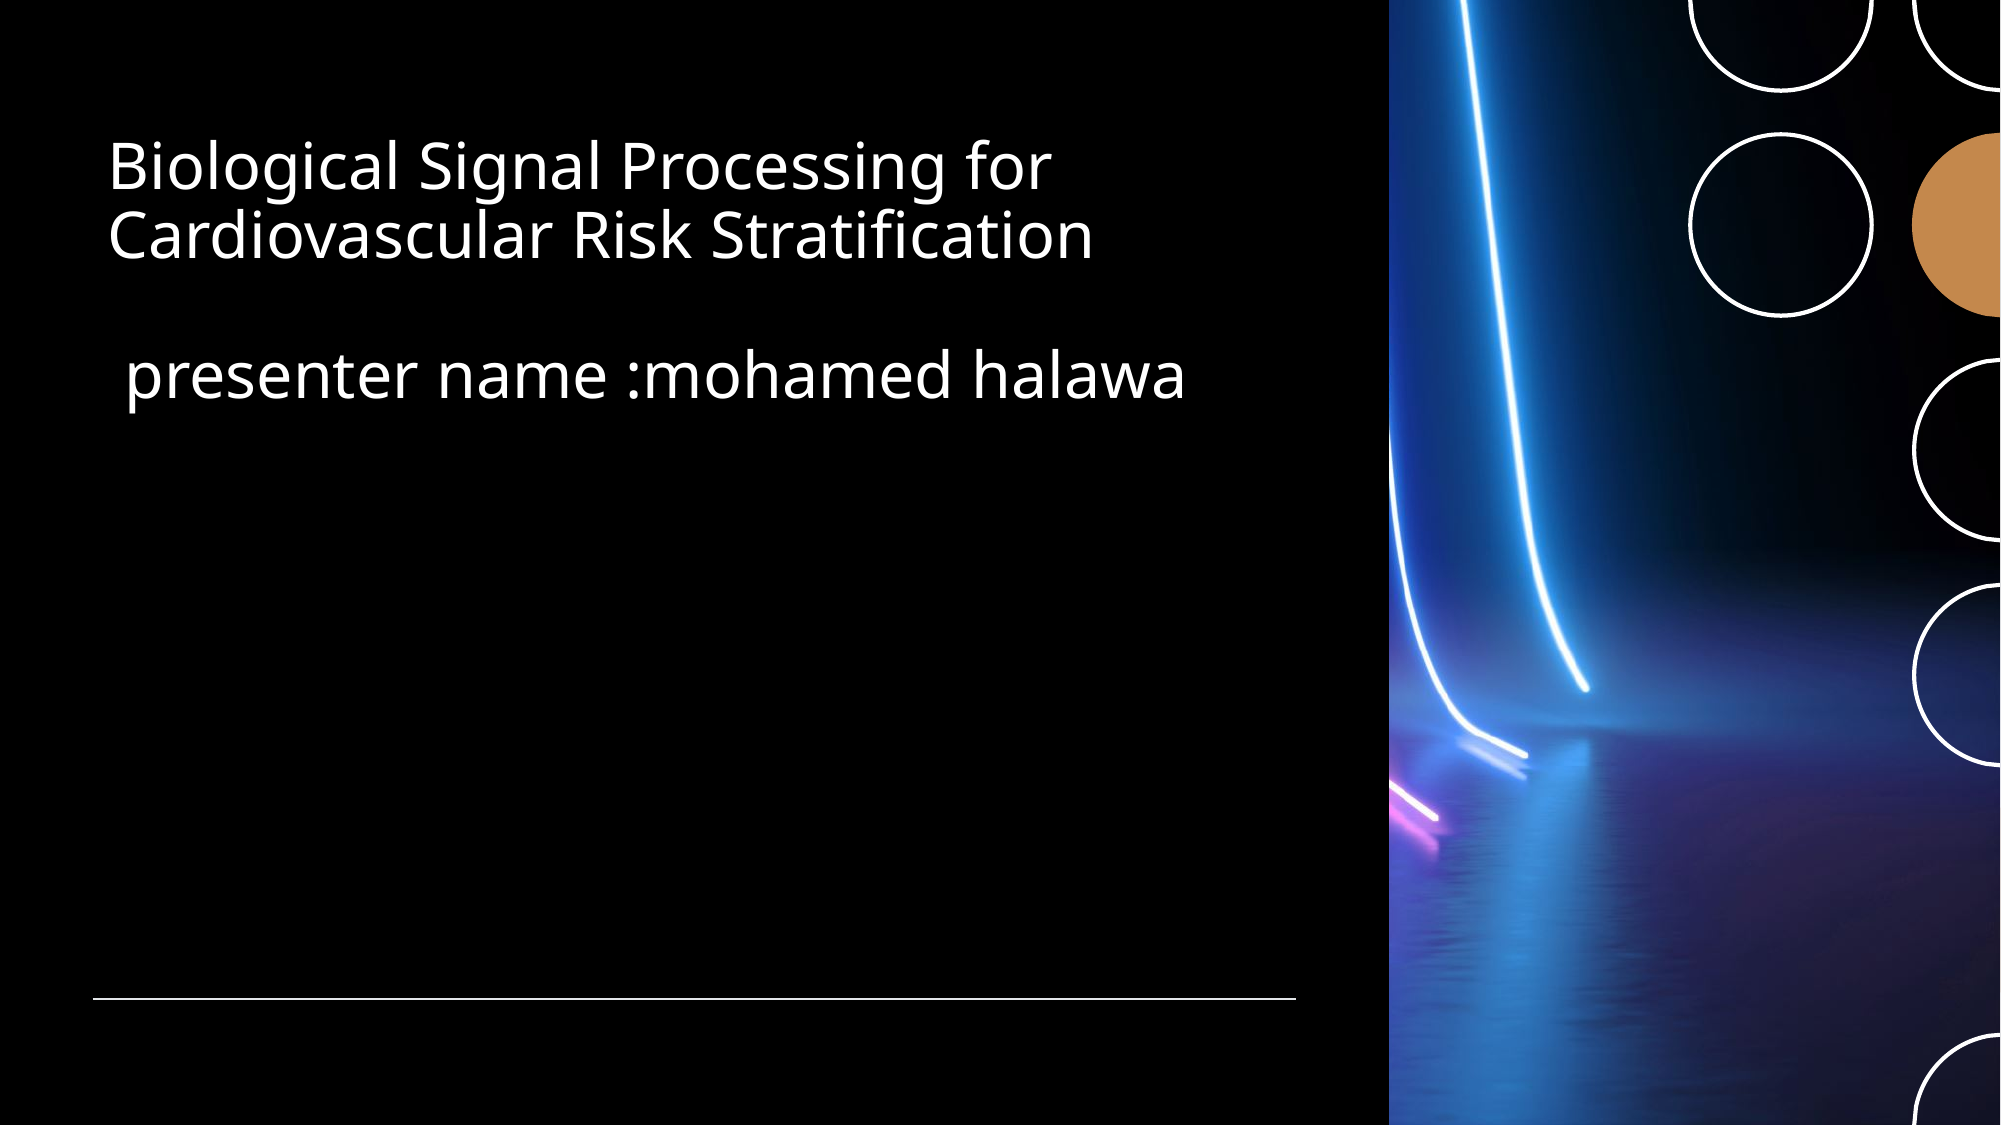

# Biological Signal Processing for Cardiovascular Risk Stratification  presenter name :mohamed halawa